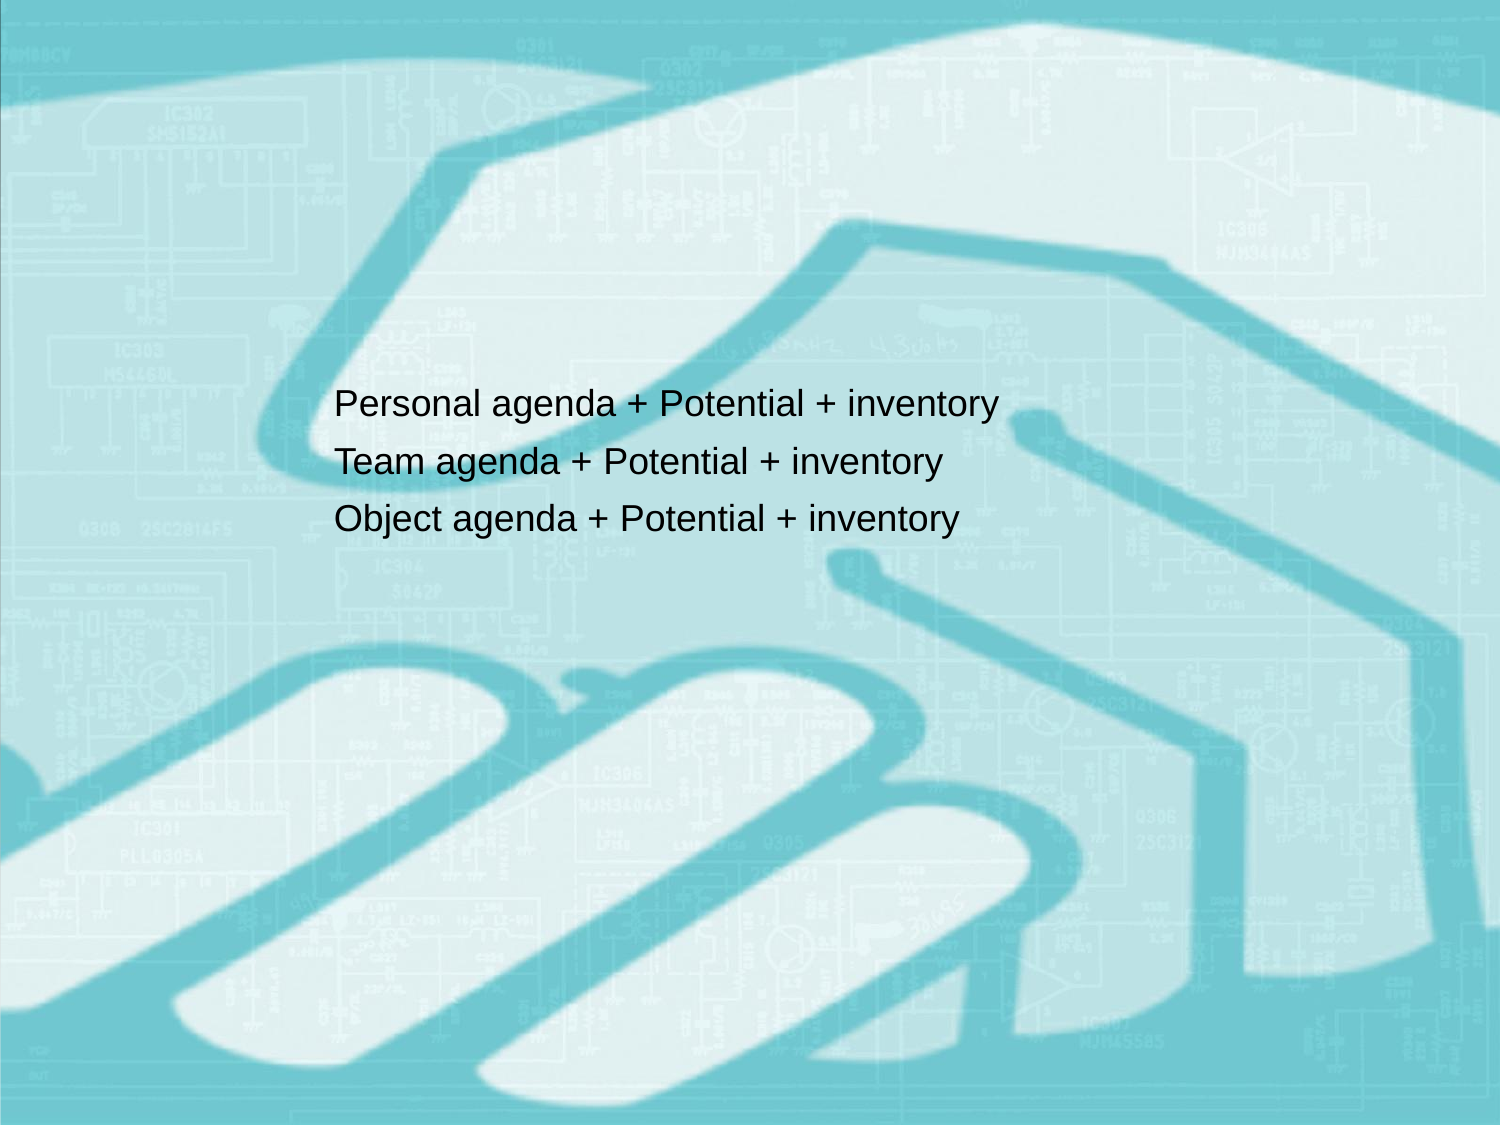

# Personal agenda + Potential + inventory
Team agenda + Potential + inventory
Object agenda + Potential + inventory